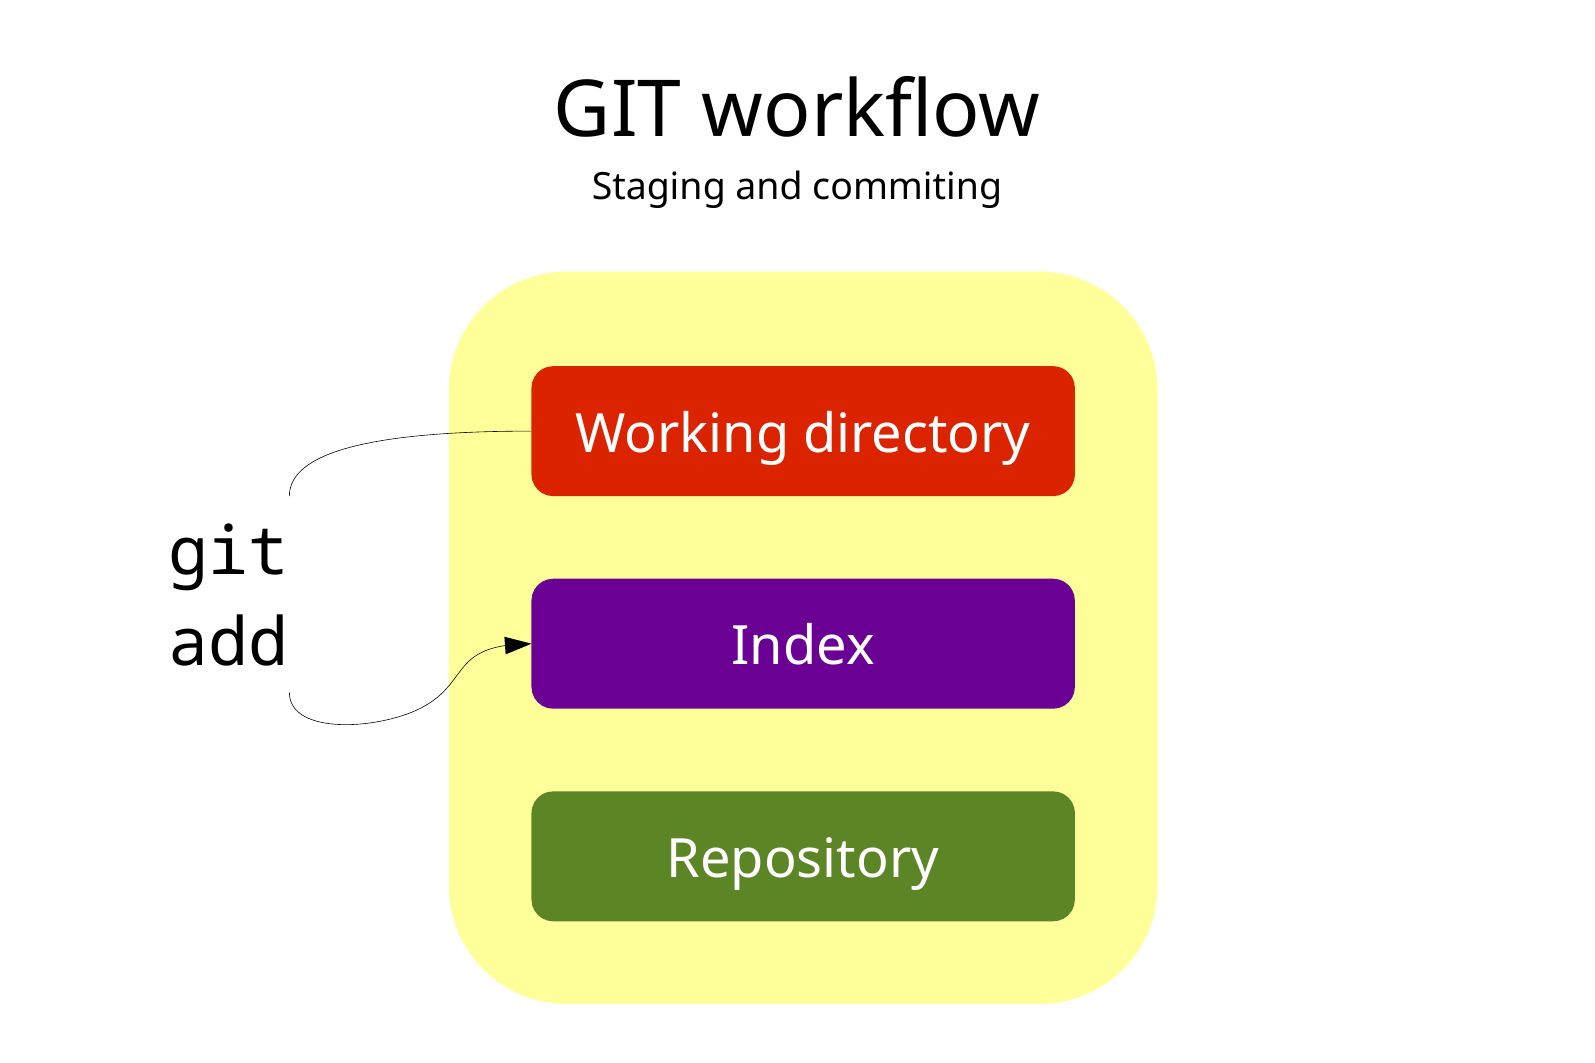

# GIT workflow Staging and commiting
Working directory
git add
Index
Repository